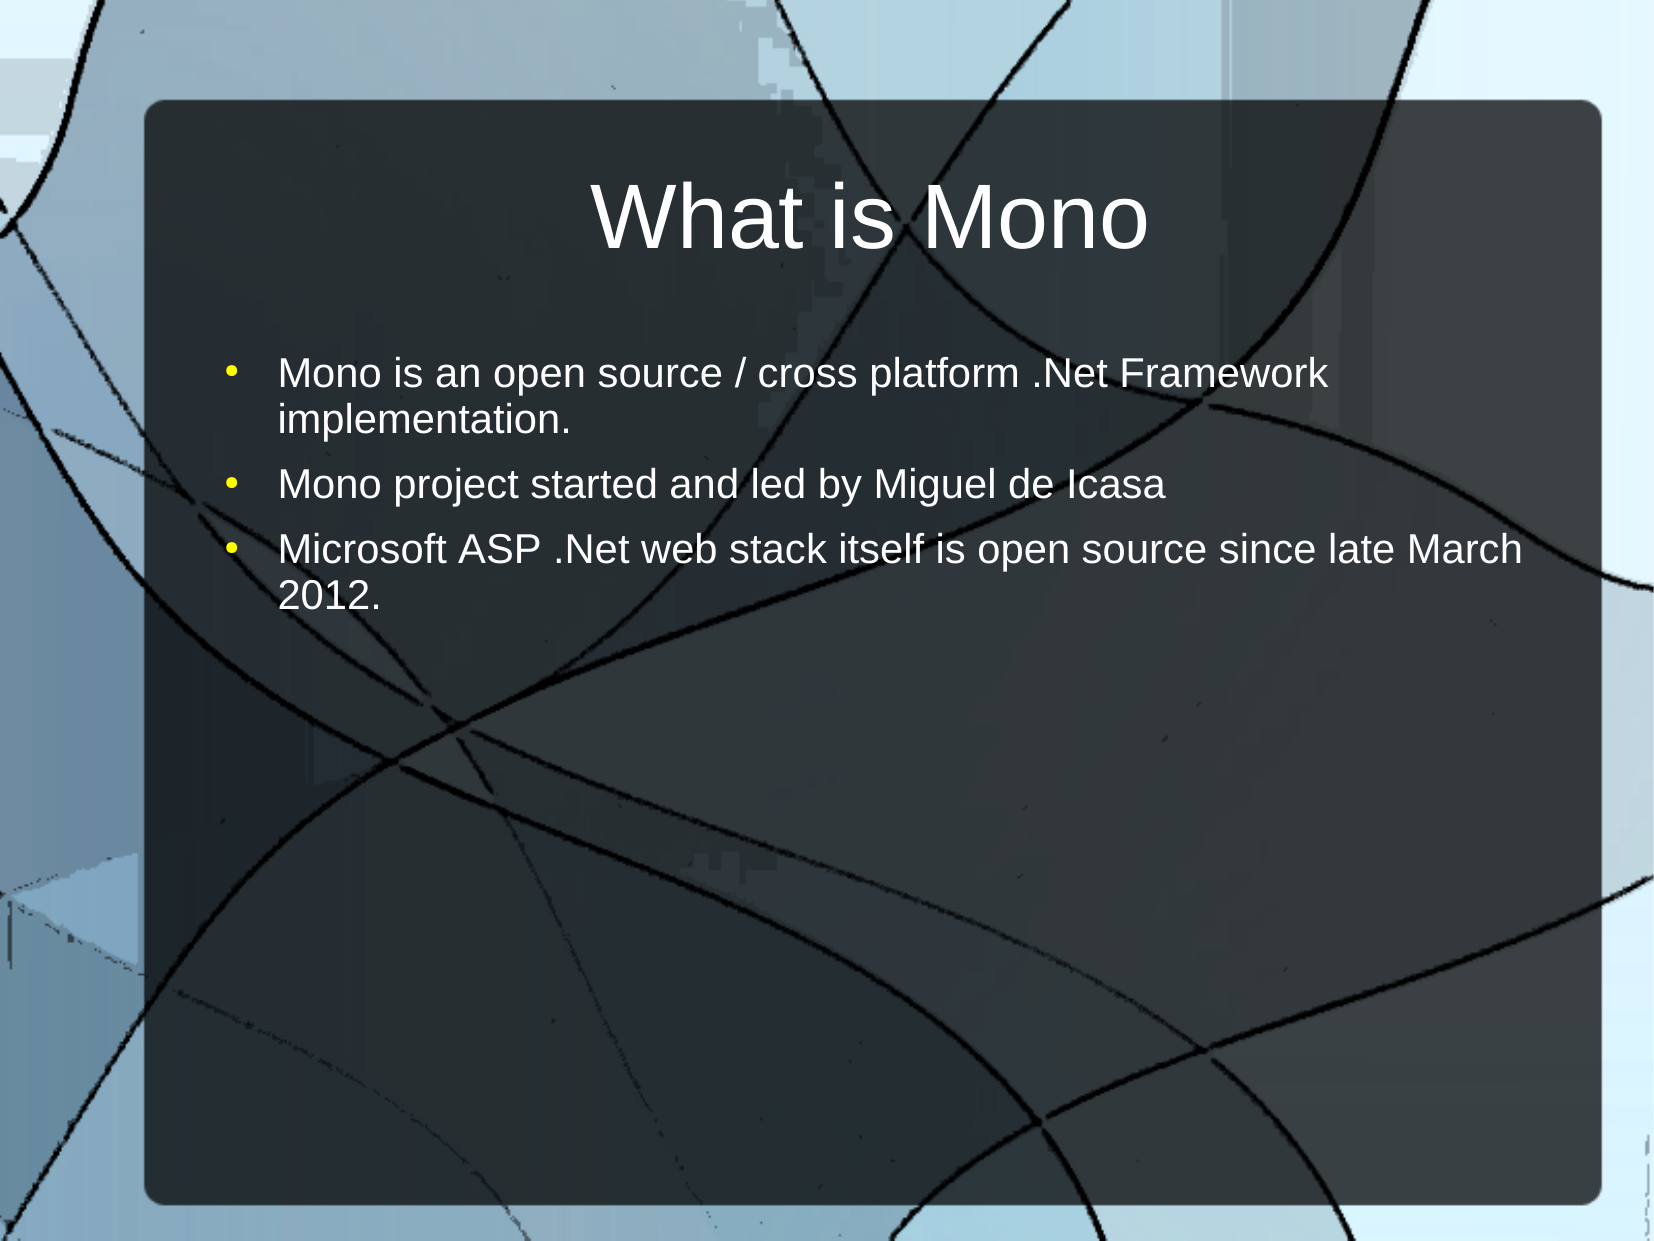

# What is Mono
Mono is an open source / cross platform .Net Framework implementation.
Mono project started and led by Miguel de Icasa
Microsoft ASP .Net web stack itself is open source since late March 2012.